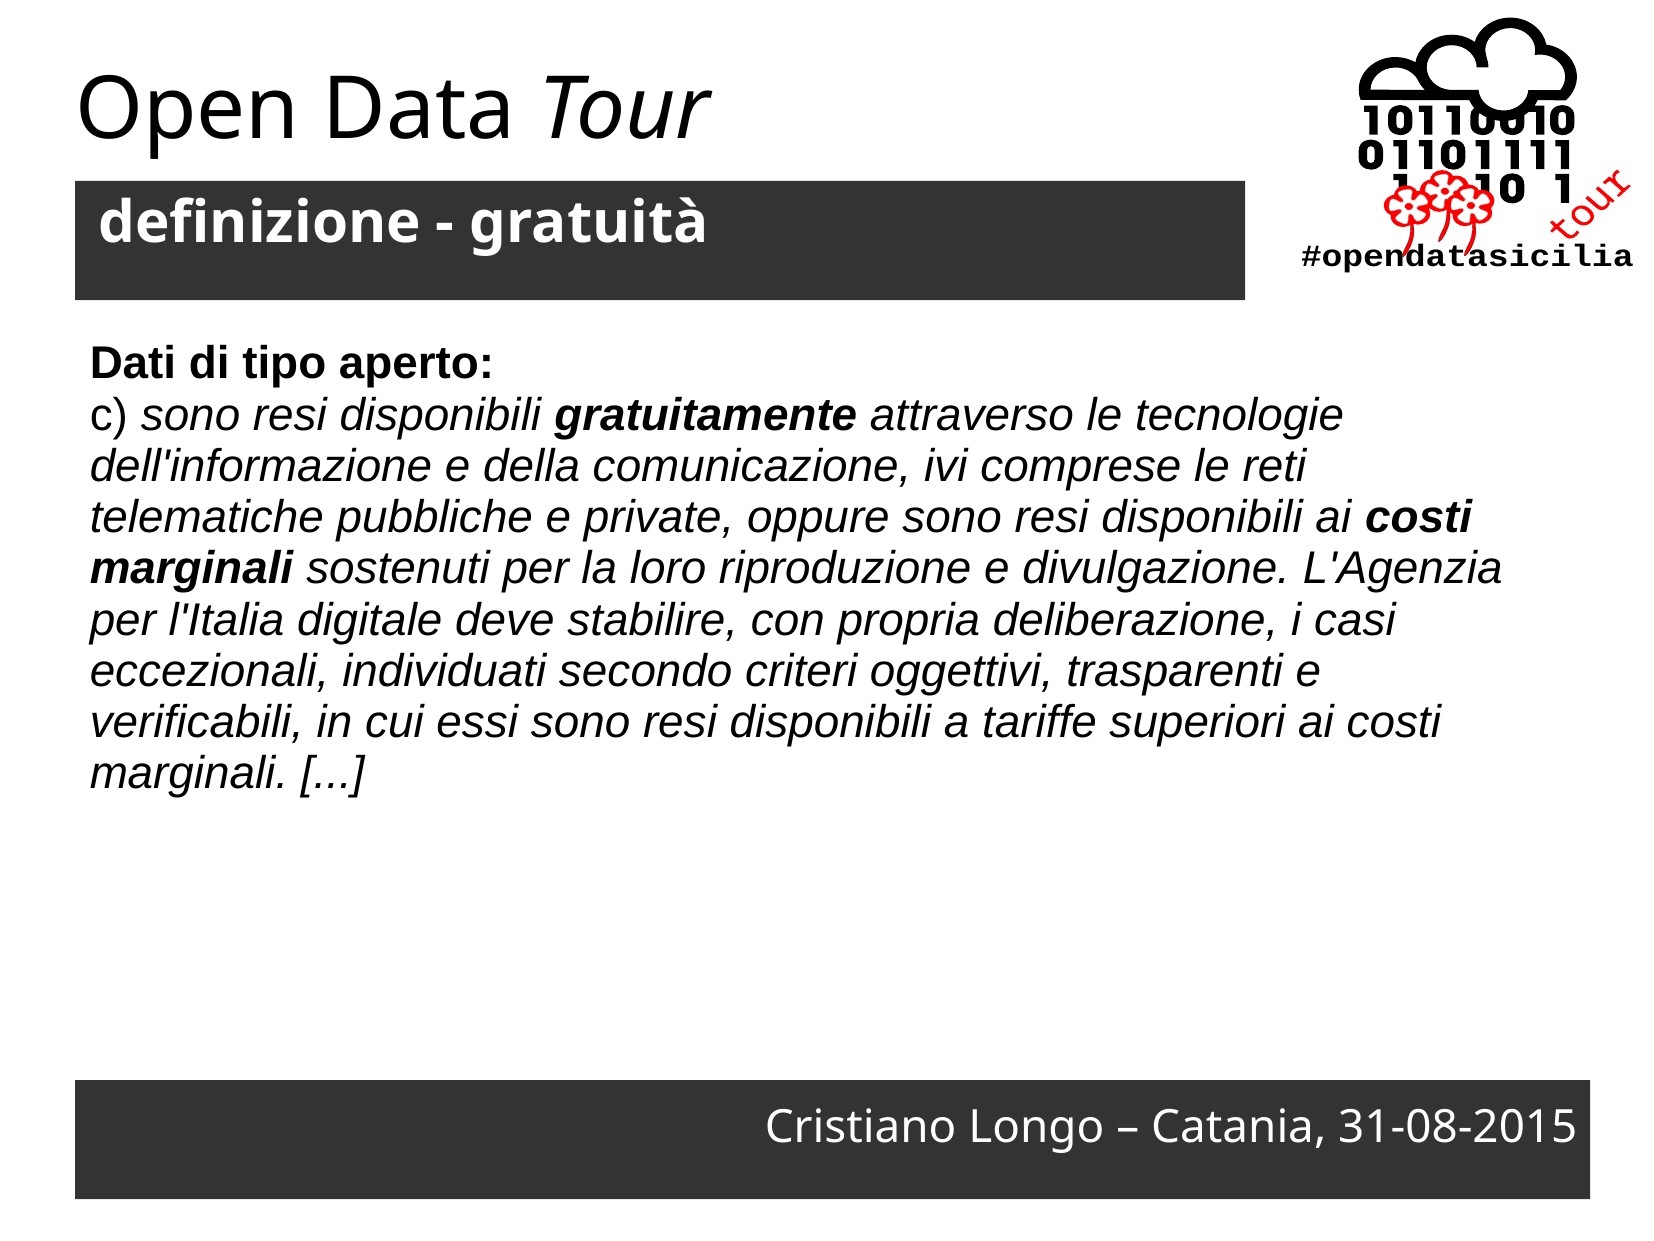

# Open Data Tour
 definizione - gratuità
Dati di tipo aperto:
c) sono resi disponibili gratuitamente attraverso le tecnologie dell'informazione e della comunicazione, ivi comprese le reti telematiche pubbliche e private, oppure sono resi disponibili ai costi marginali sostenuti per la loro riproduzione e divulgazione. L'Agenzia per l'Italia digitale deve stabilire, con propria deliberazione, i casi eccezionali, individuati secondo criteri oggettivi, trasparenti e verificabili, in cui essi sono resi disponibili a tariffe superiori ai costi marginali. [...]
 Cristiano Longo – Catania, 31-08-2015